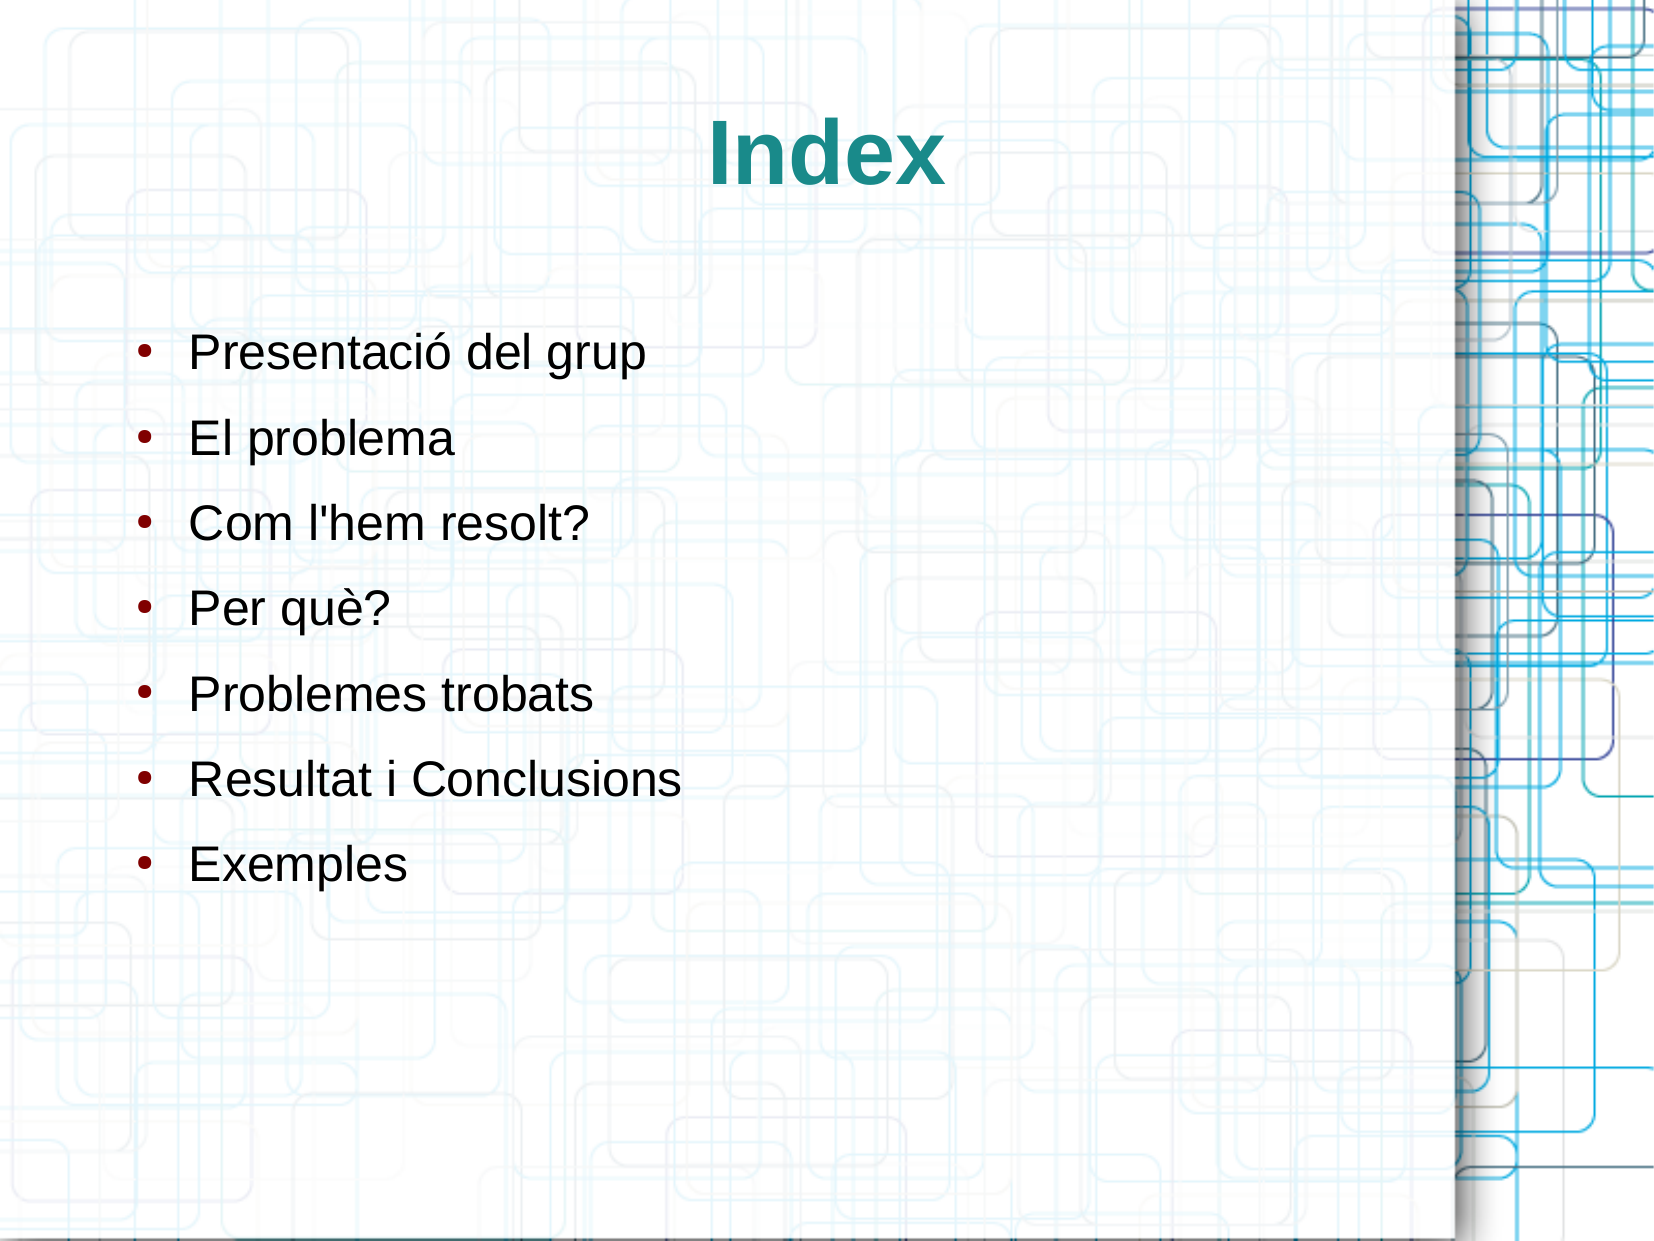

# Index
Presentació del grup
El problema
Com l'hem resolt?
Per què?
Problemes trobats
Resultat i Conclusions
Exemples